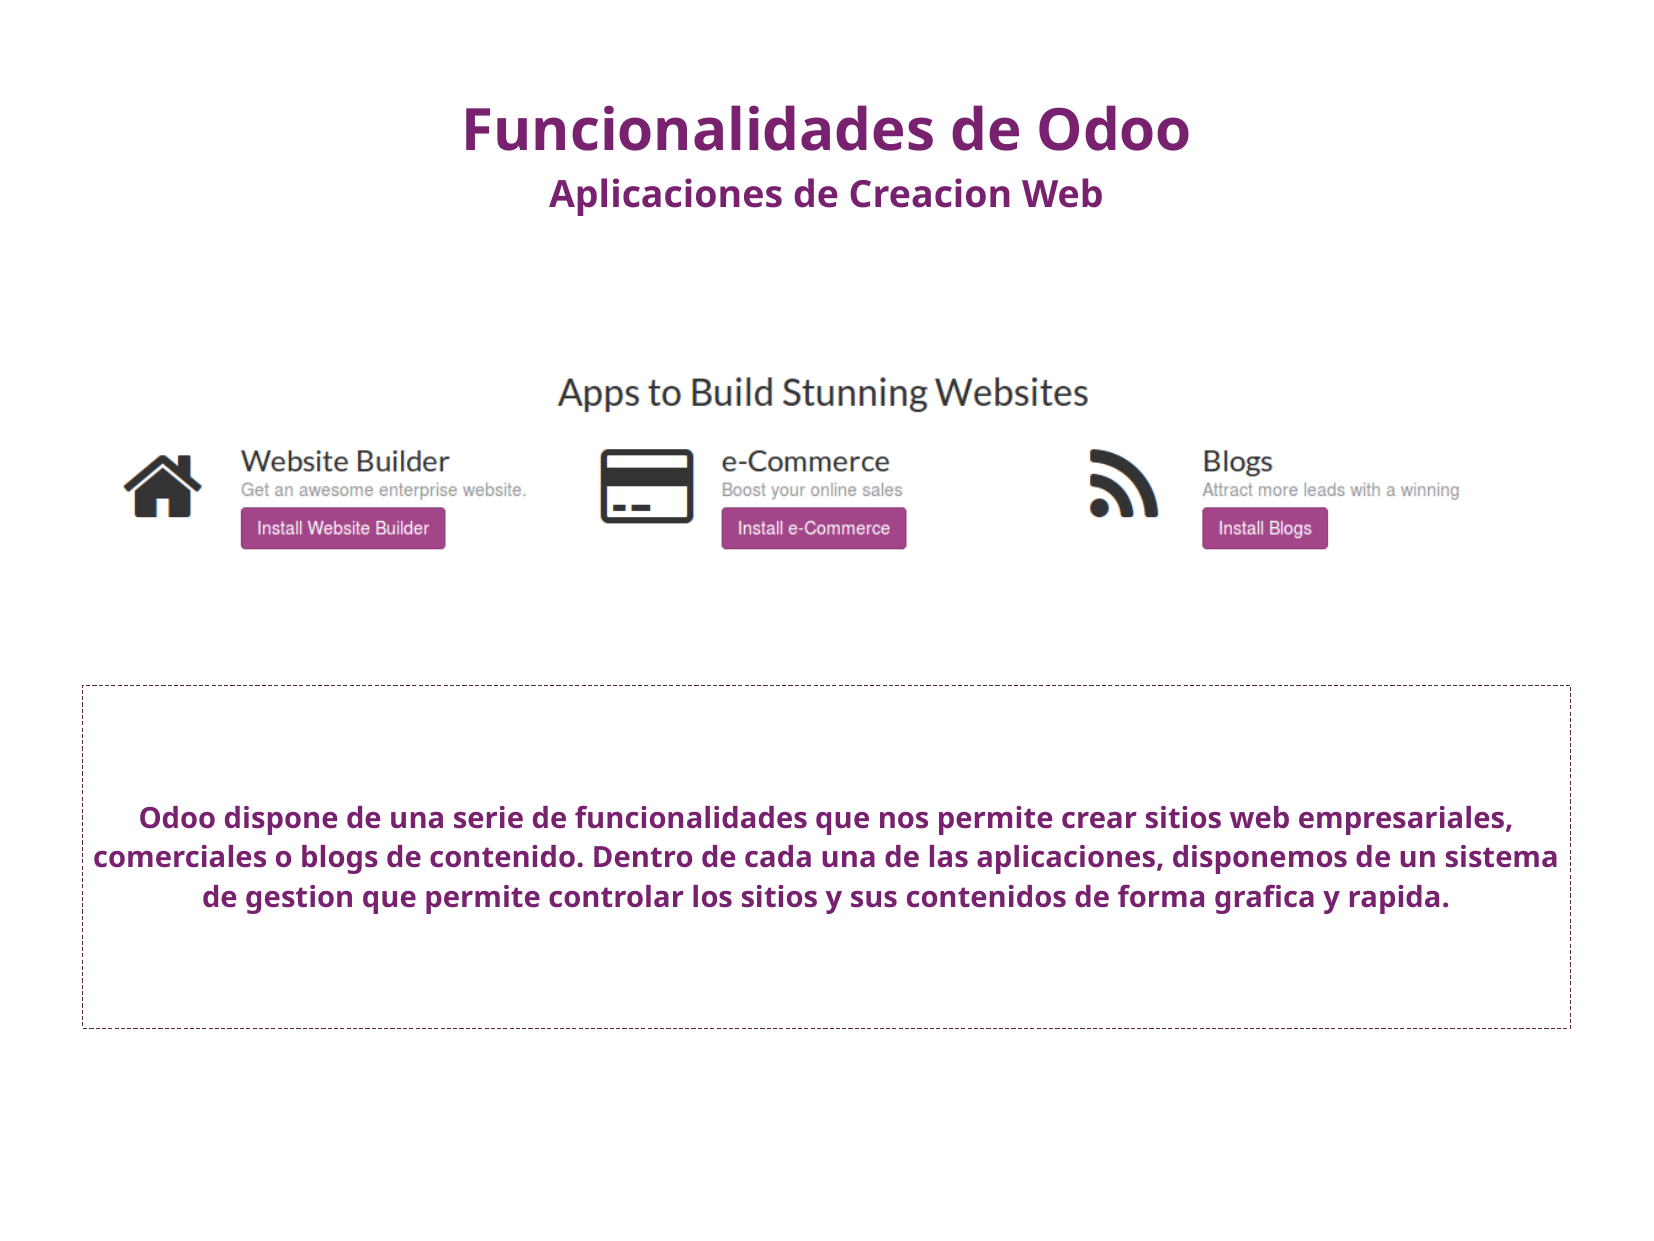

# Funcionalidades de Odoo Aplicaciones de Creacion Web
Odoo dispone de una serie de funcionalidades que nos permite crear sitios web empresariales, comerciales o blogs de contenido. Dentro de cada una de las aplicaciones, disponemos de un sistema de gestion que permite controlar los sitios y sus contenidos de forma grafica y rapida.